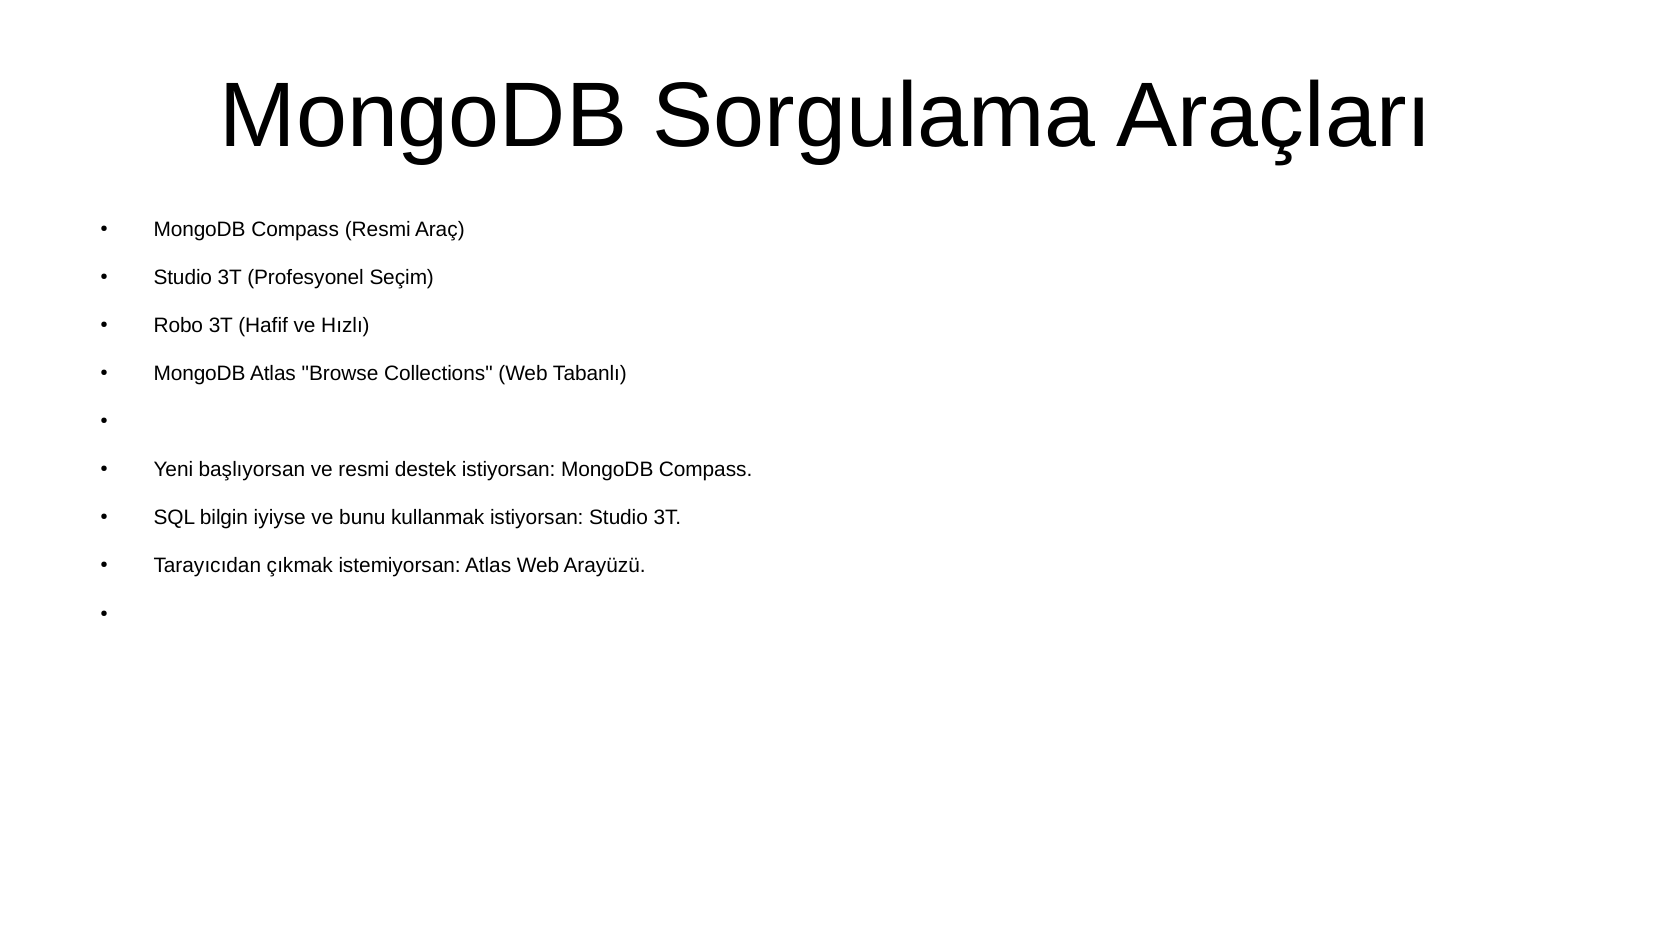

# MongoDB Sorgulama Araçları
MongoDB Compass (Resmi Araç)
Studio 3T (Profesyonel Seçim)
Robo 3T (Hafif ve Hızlı)
MongoDB Atlas "Browse Collections" (Web Tabanlı)
Yeni başlıyorsan ve resmi destek istiyorsan: MongoDB Compass.
SQL bilgin iyiyse ve bunu kullanmak istiyorsan: Studio 3T.
Tarayıcıdan çıkmak istemiyorsan: Atlas Web Arayüzü.